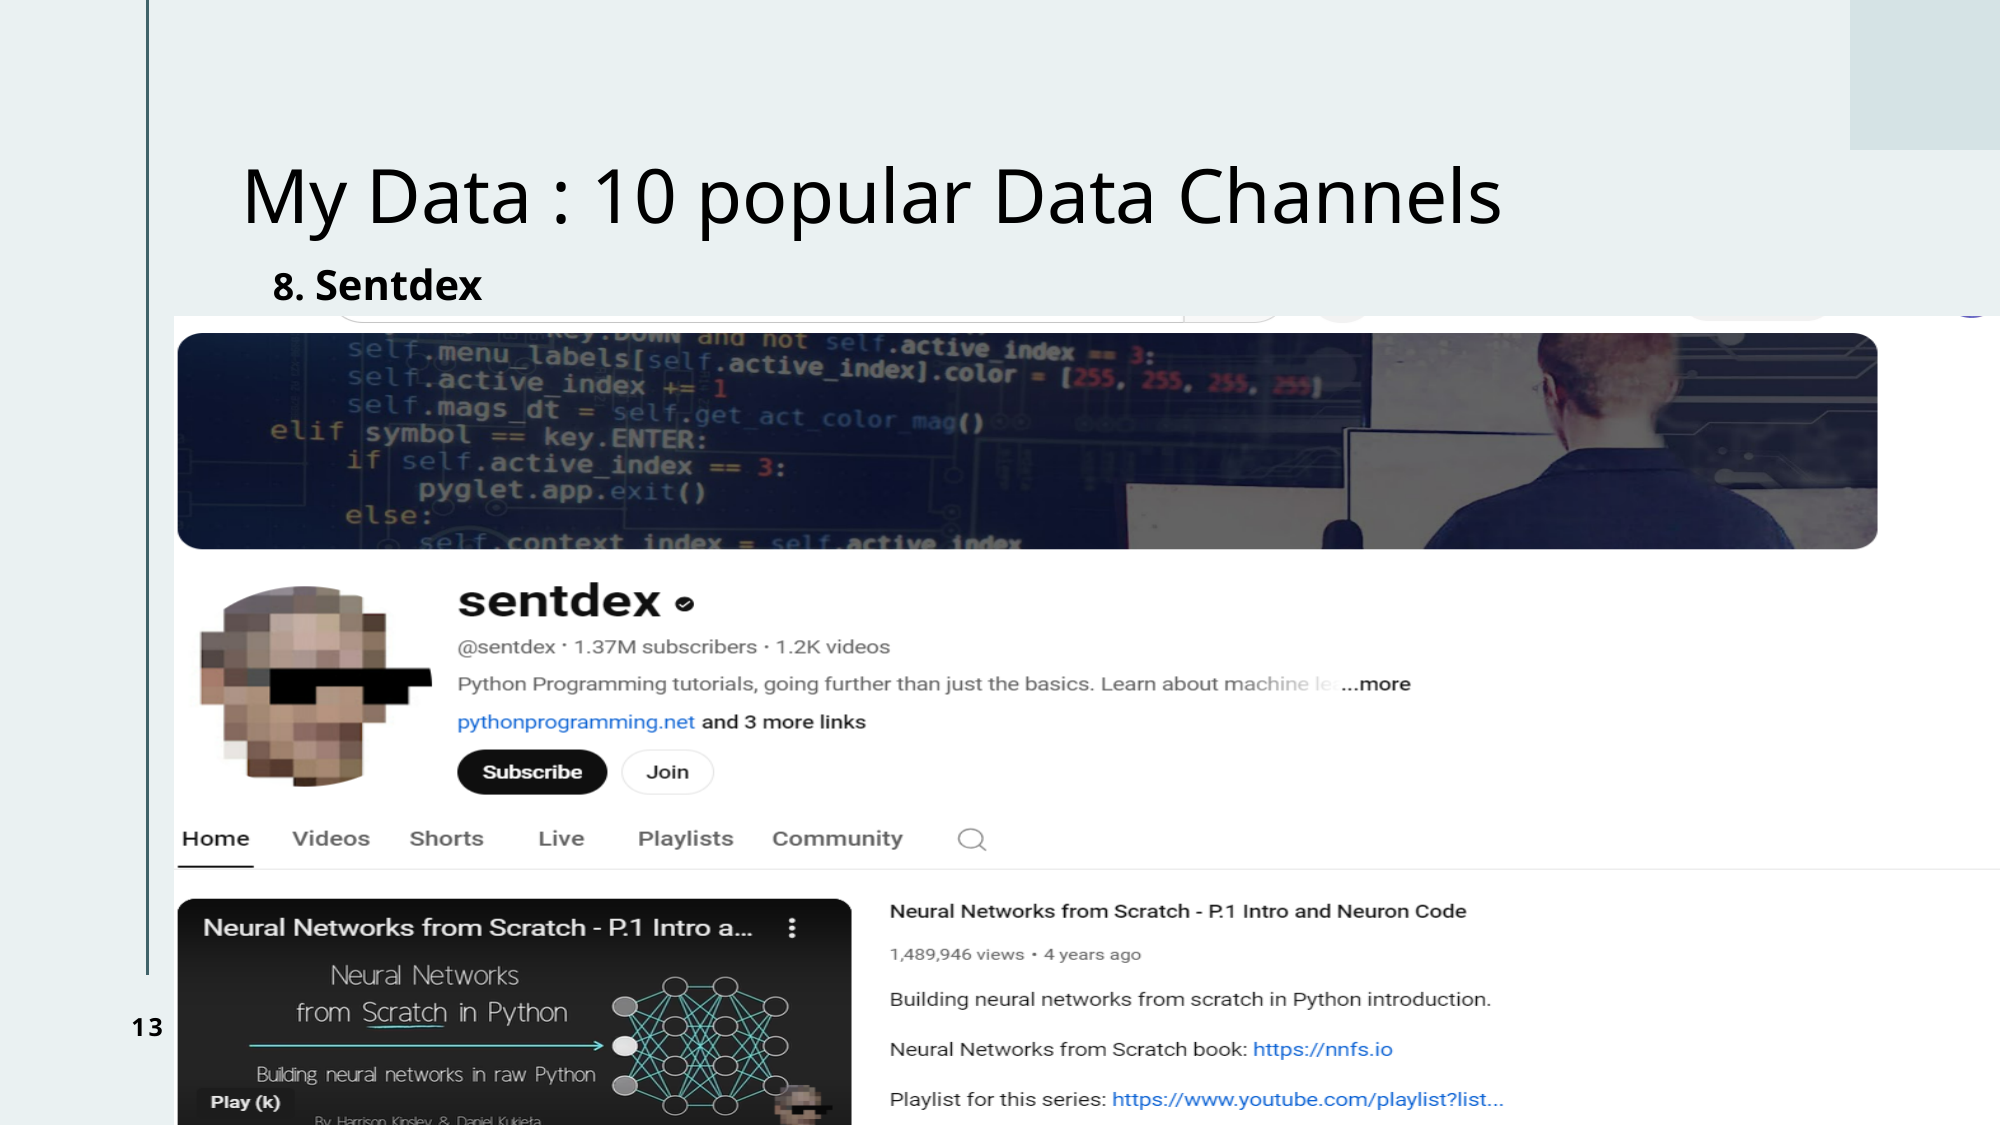

# My Data : 10 popular Data Channels
8. Sentdex